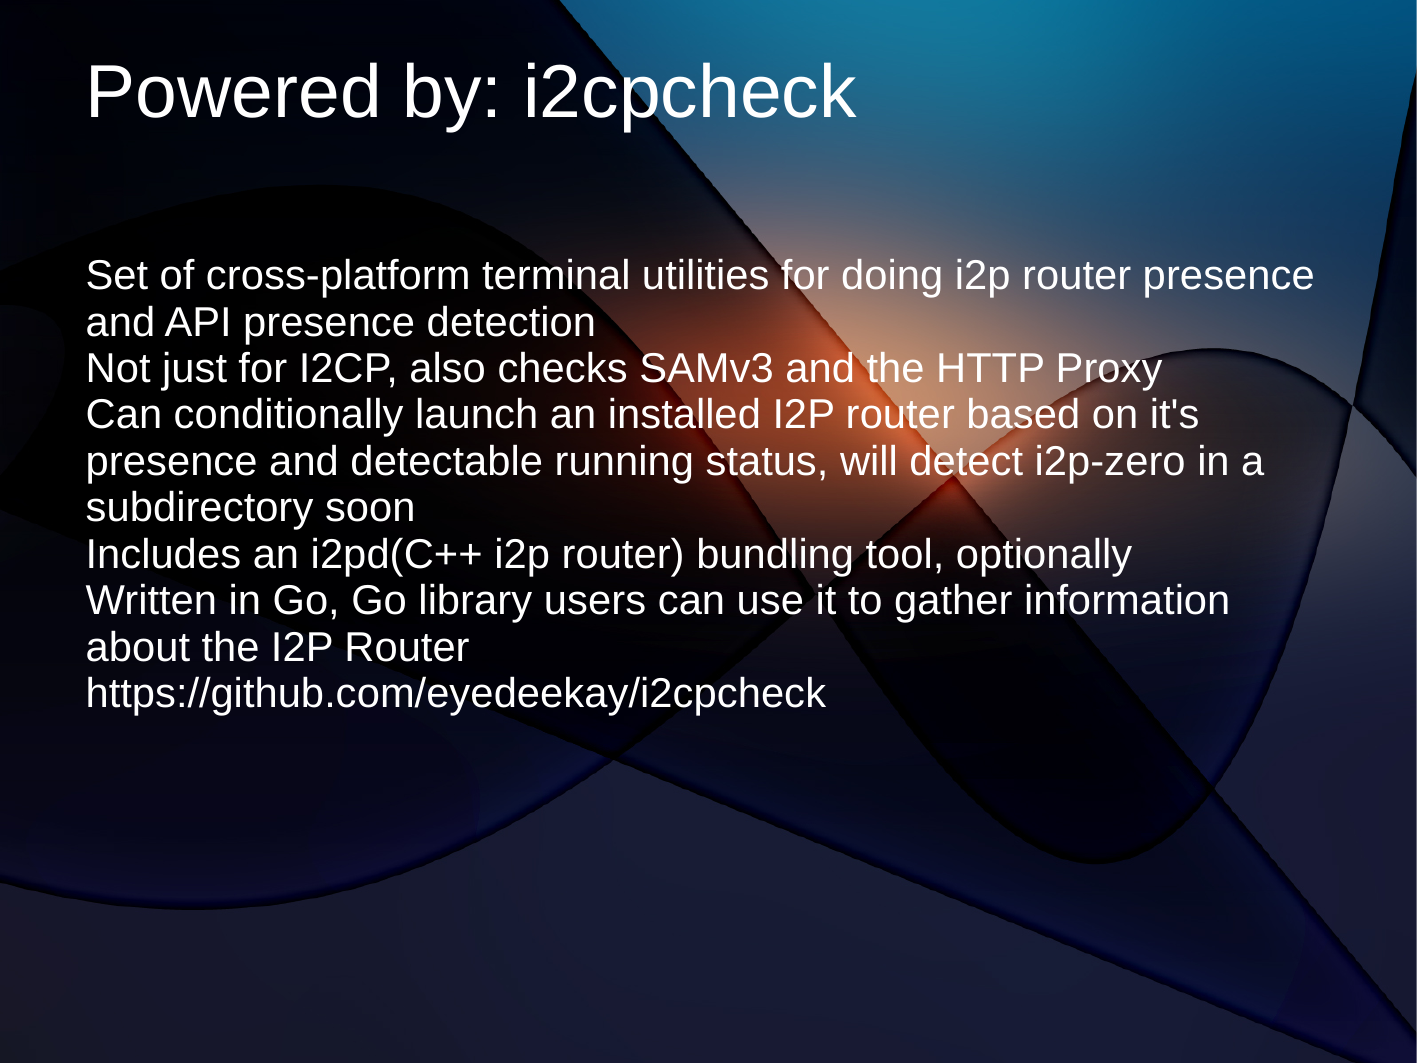

Powered by: i2cpcheck
Set of cross-platform terminal utilities for doing i2p router presence and API presence detection
Not just for I2CP, also checks SAMv3 and the HTTP Proxy
Can conditionally launch an installed I2P router based on it's presence and detectable running status, will detect i2p-zero in a subdirectory soon
Includes an i2pd(C++ i2p router) bundling tool, optionally
Written in Go, Go library users can use it to gather information about the I2P Router
https://github.com/eyedeekay/i2cpcheck